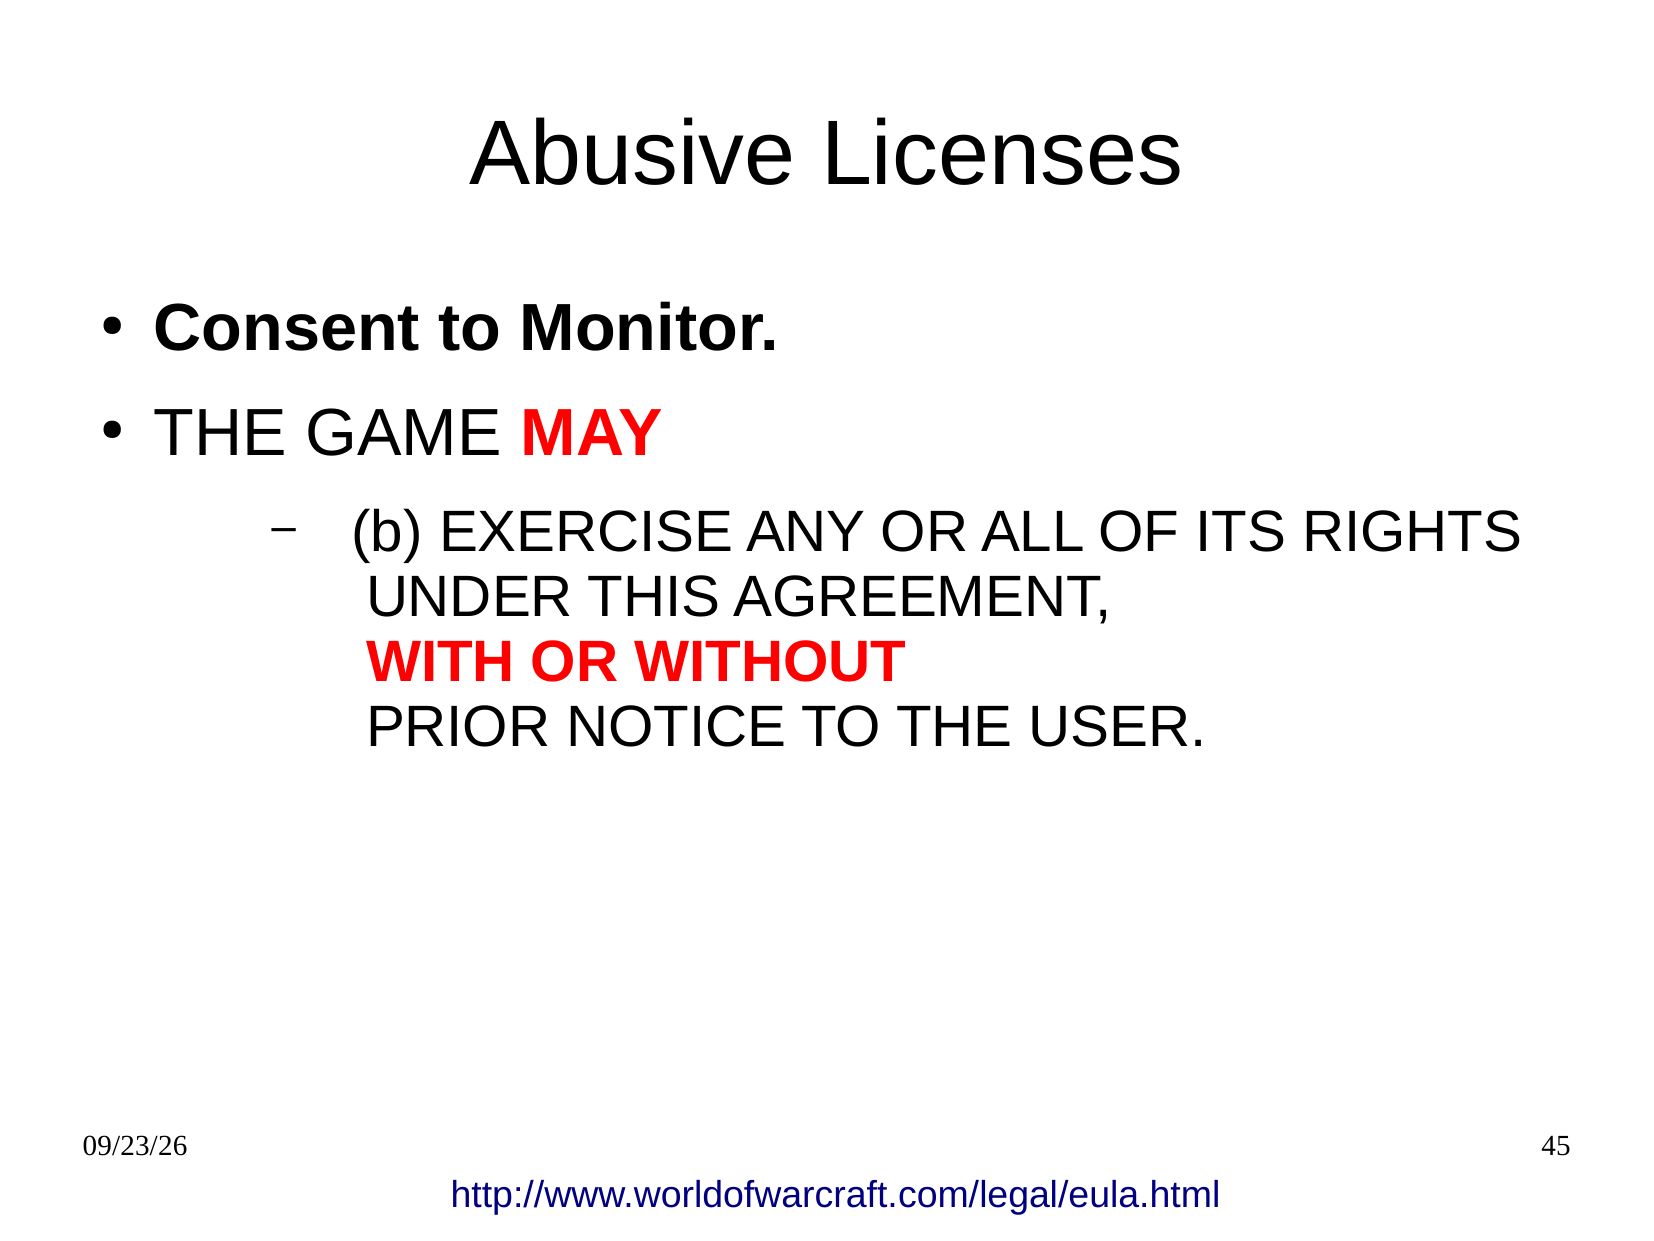

# Abusive Licenses
Consent to Monitor.
THE GAME MAY
 (b) EXERCISE ANY OR ALL OF ITS RIGHTS UNDER THIS AGREEMENT,
WITH OR WITHOUT
PRIOR NOTICE TO THE USER.
45
http://www.worldofwarcraft.com/legal/eula.html